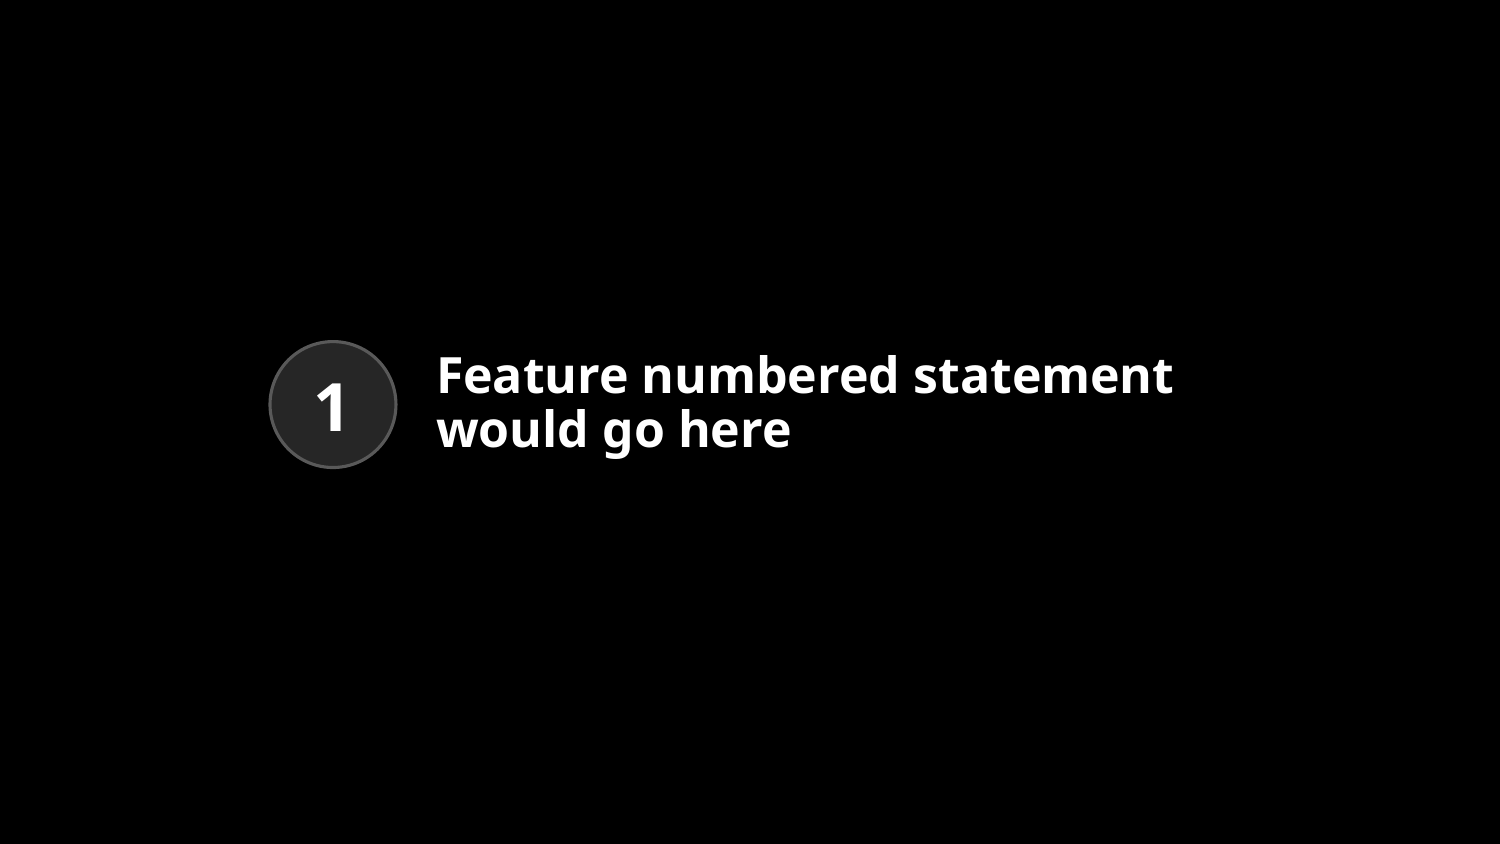

1
Feature numbered statement would go here